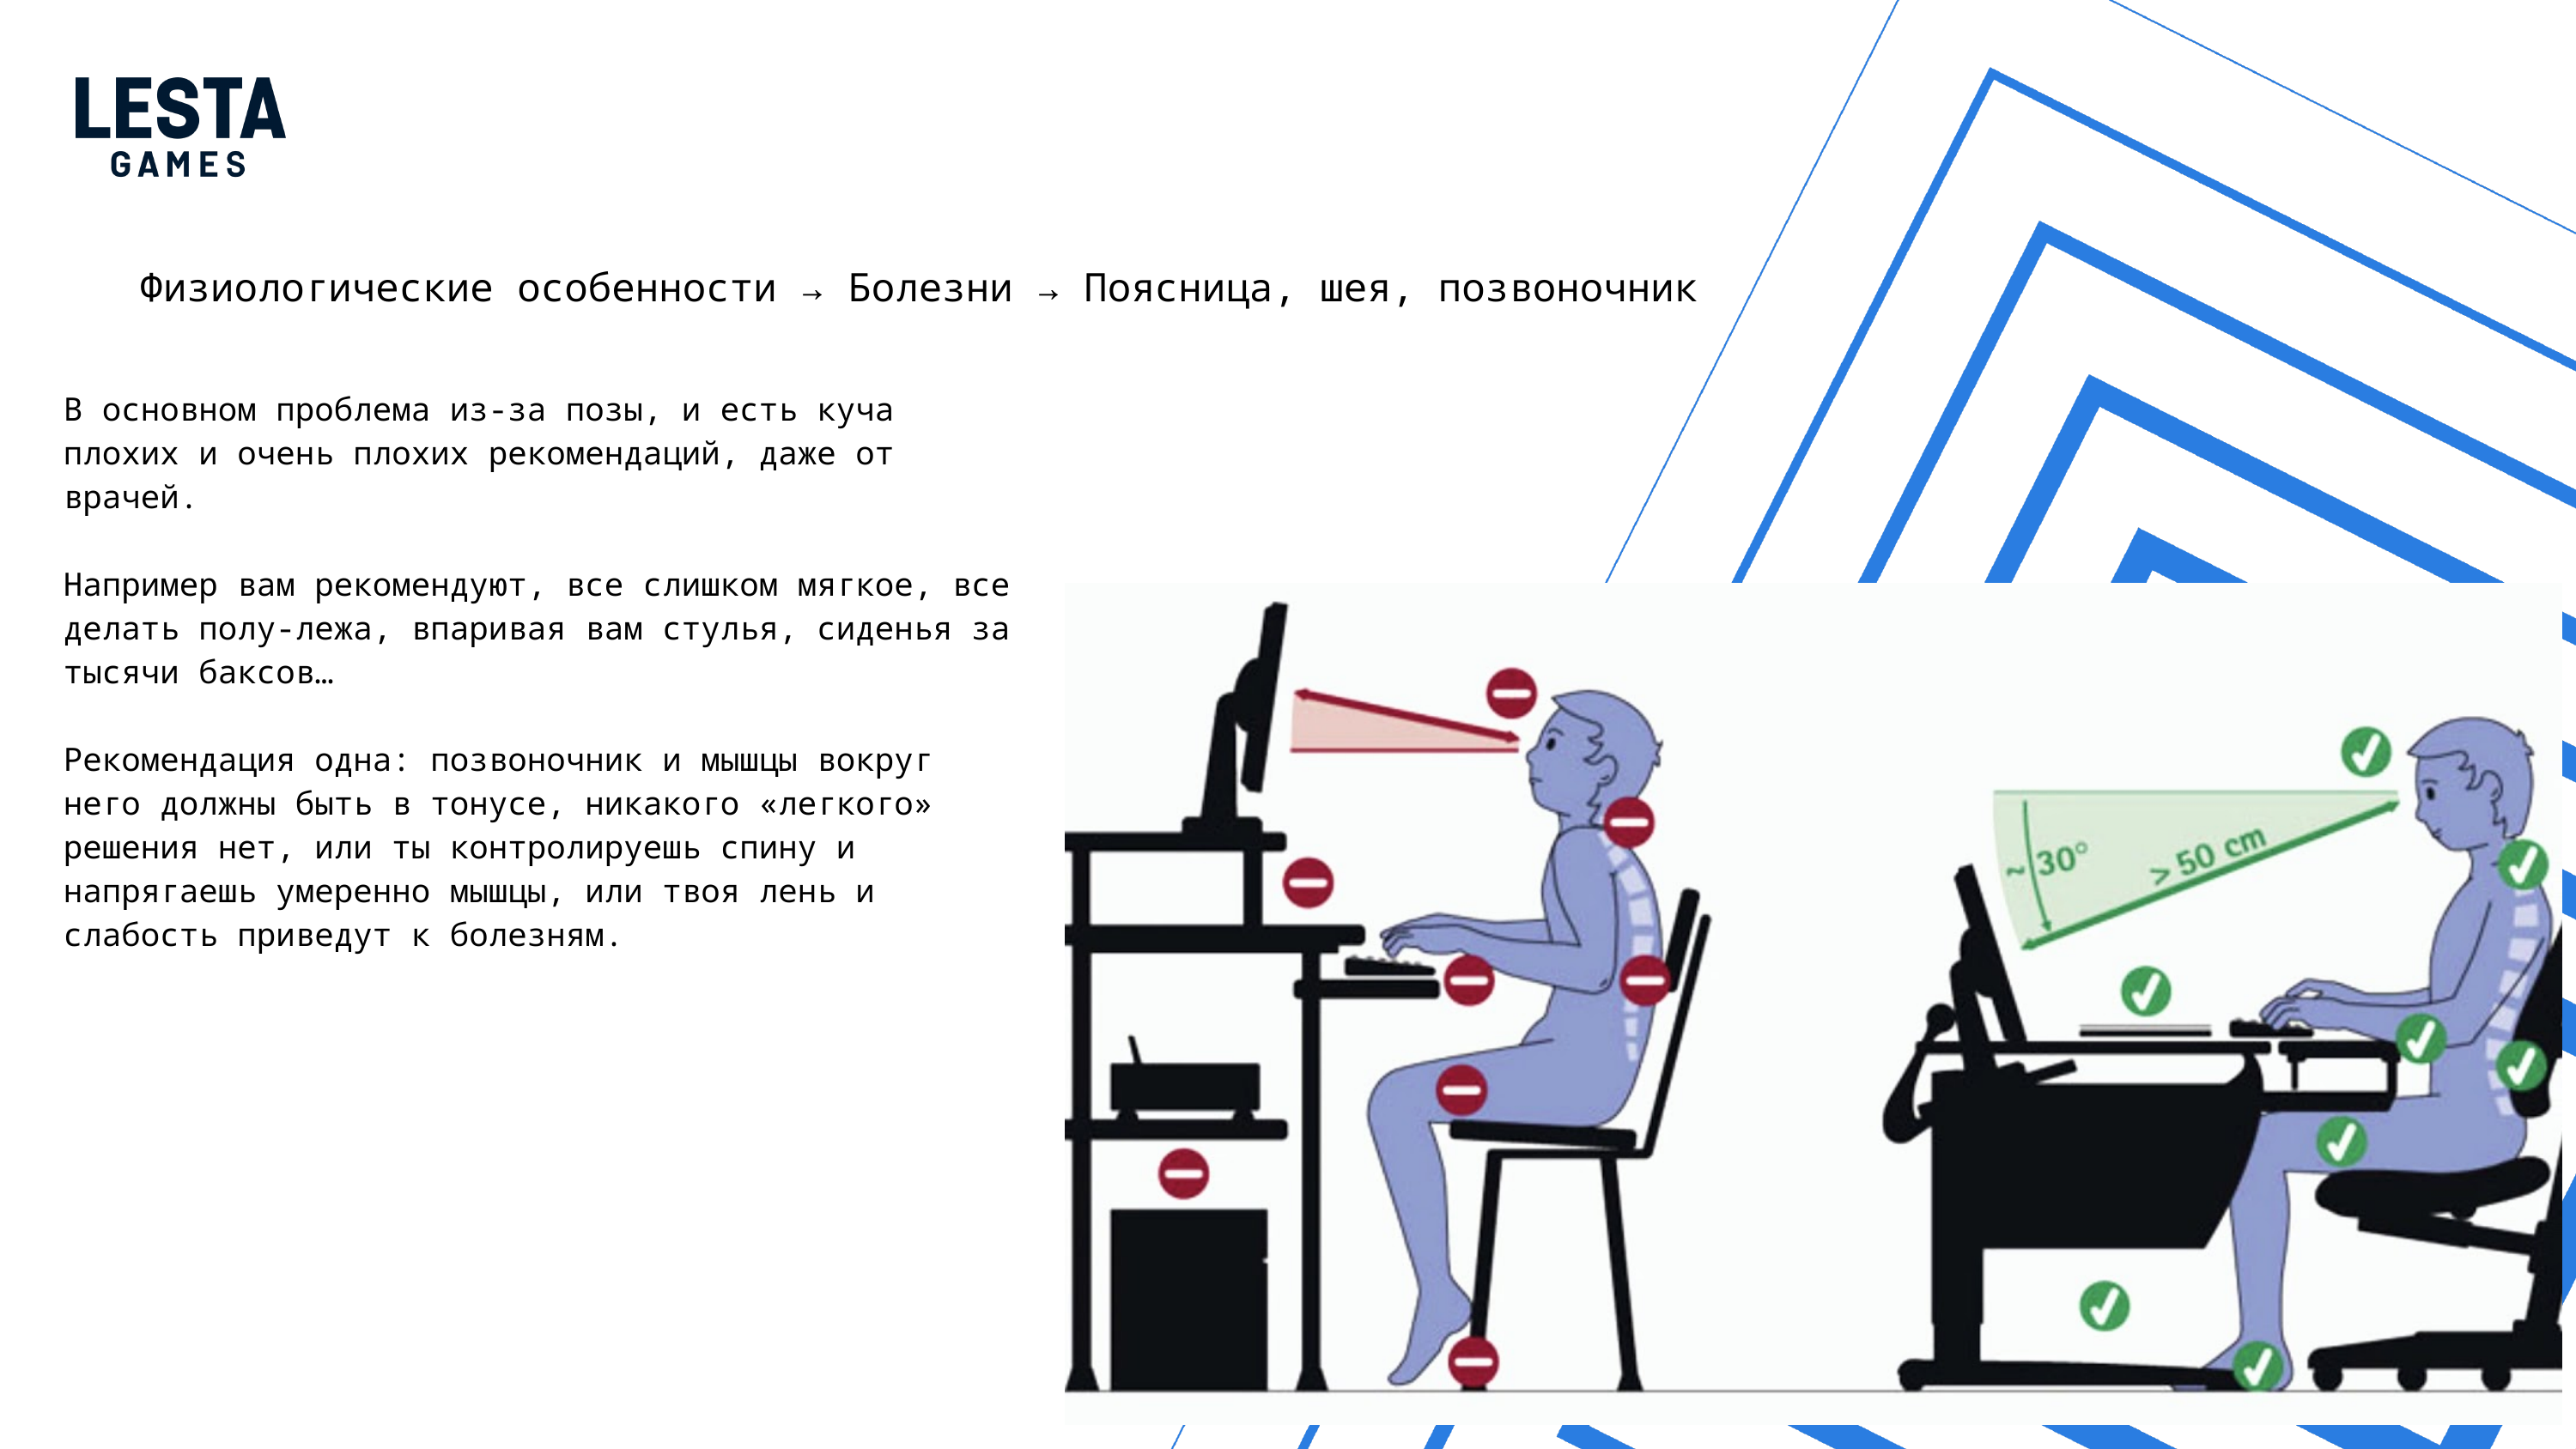

Физиологические особенности → Болезни → Поясница, шея, позвоночник
В основном проблема из-за позы, и есть куча плохих и очень плохих рекомендаций, даже от врачей.
Например вам рекомендуют, все слишком мягкое, все делать полу-лежа, впаривая вам стулья, сиденья за тысячи баксов…
Рекомендация одна: позвоночник и мышцы вокруг него должны быть в тонусе, никакого «легкого» решения нет, или ты контролируешь спину и напрягаешь умеренно мышцы, или твоя лень и слабость приведут к болезням.